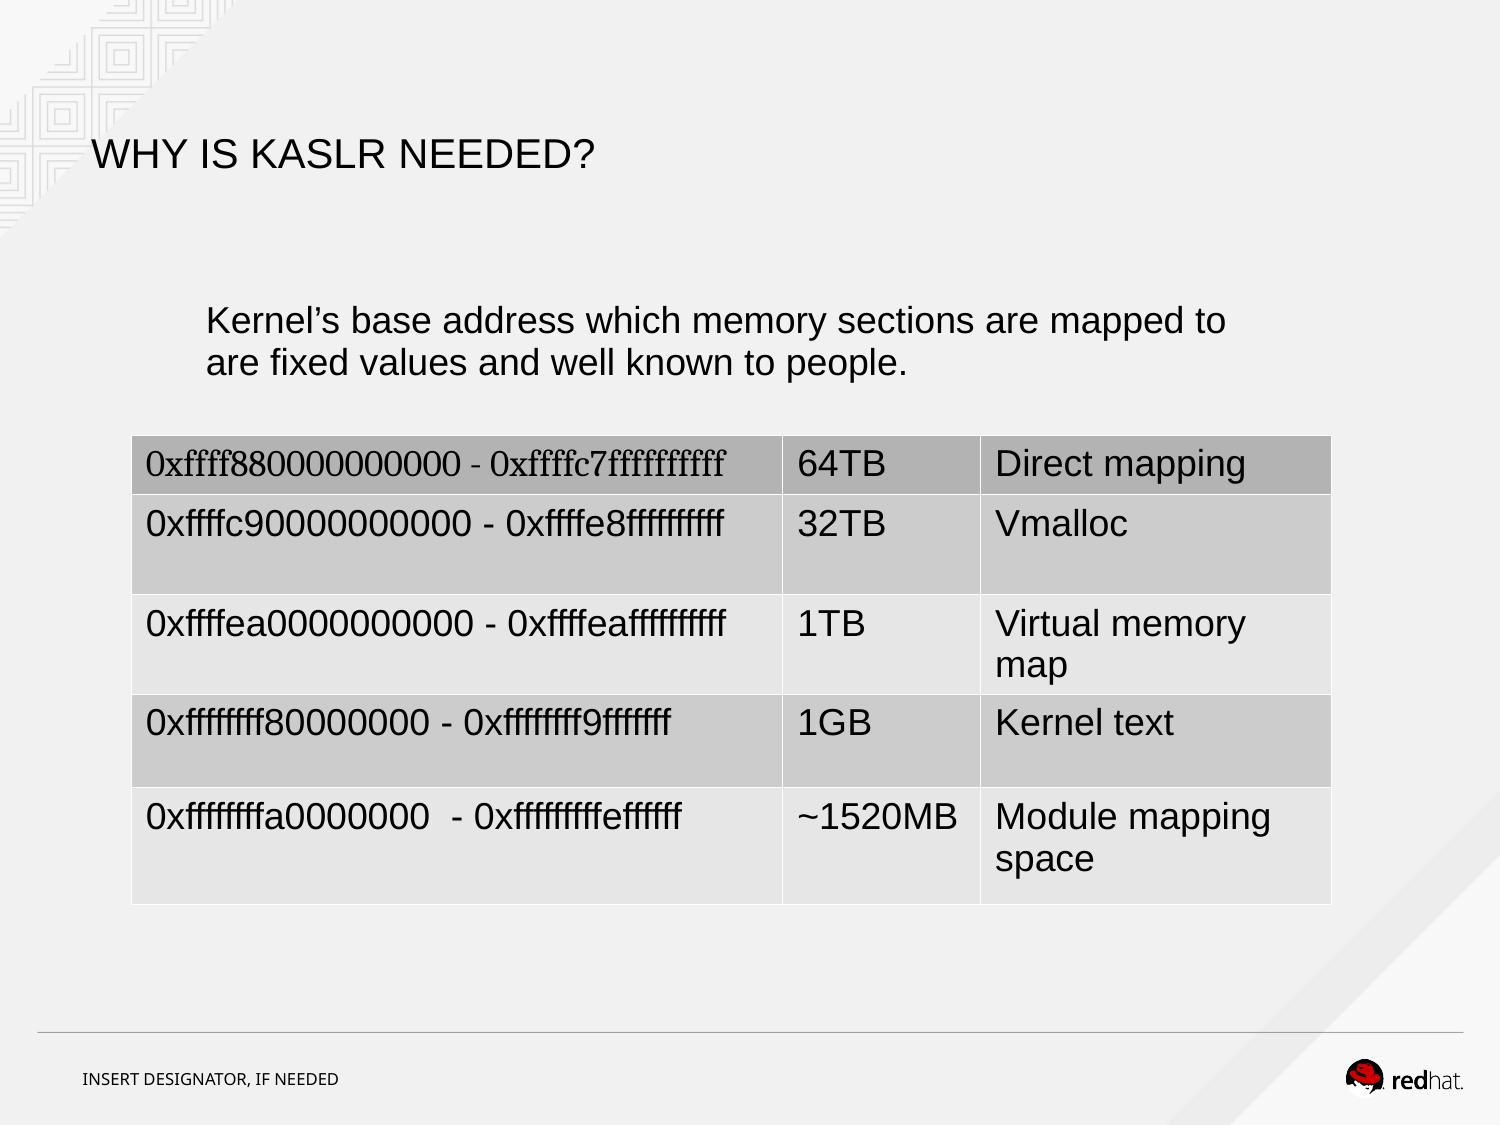

# WHY IS KASLR NEEDED?
Kernel’s base address which memory sections are mapped to are fixed values and well known to people.
| 0xffff880000000000 - 0xffffc7ffffffffff | 64TB | Direct mapping |
| --- | --- | --- |
| 0xffffc90000000000 - 0xffffe8ffffffffff | 32TB | Vmalloc |
| 0xffffea0000000000 - 0xffffeaffffffffff | 1TB | Virtual memory map |
| 0xffffffff80000000 - 0xffffffff9fffffff | 1GB | Kernel text |
| 0xffffffffa0000000 - 0xfffffffffeffffff | ~1520MB | Module mapping space |